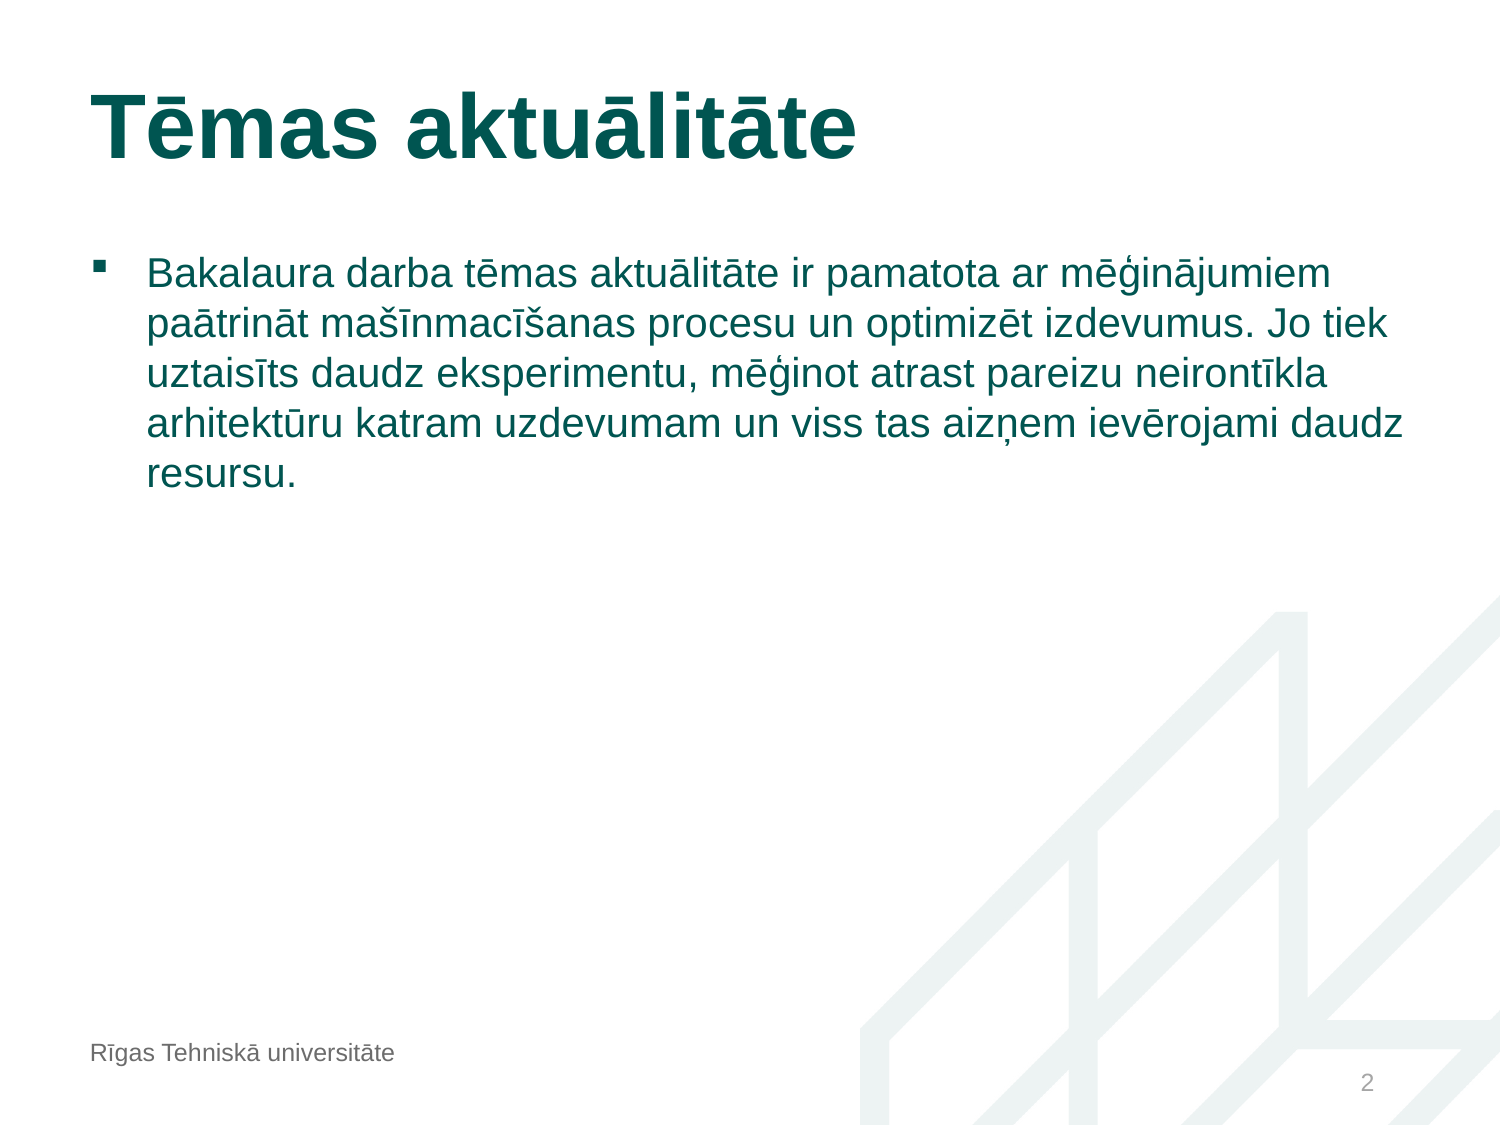

Tēmas aktuālitāte
# Bakalaura darba tēmas aktuālitāte ir pamatota ar mēģinājumiem paātrināt mašīnmacīšanas procesu un optimizēt izdevumus. Jo tiek uztaisīts daudz eksperimentu, mēģinot atrast pareizu neirontīkla arhitektūru katram uzdevumam un viss tas aizņem ievērojami daudz resursu.
Rīgas Tehniskā universitāte